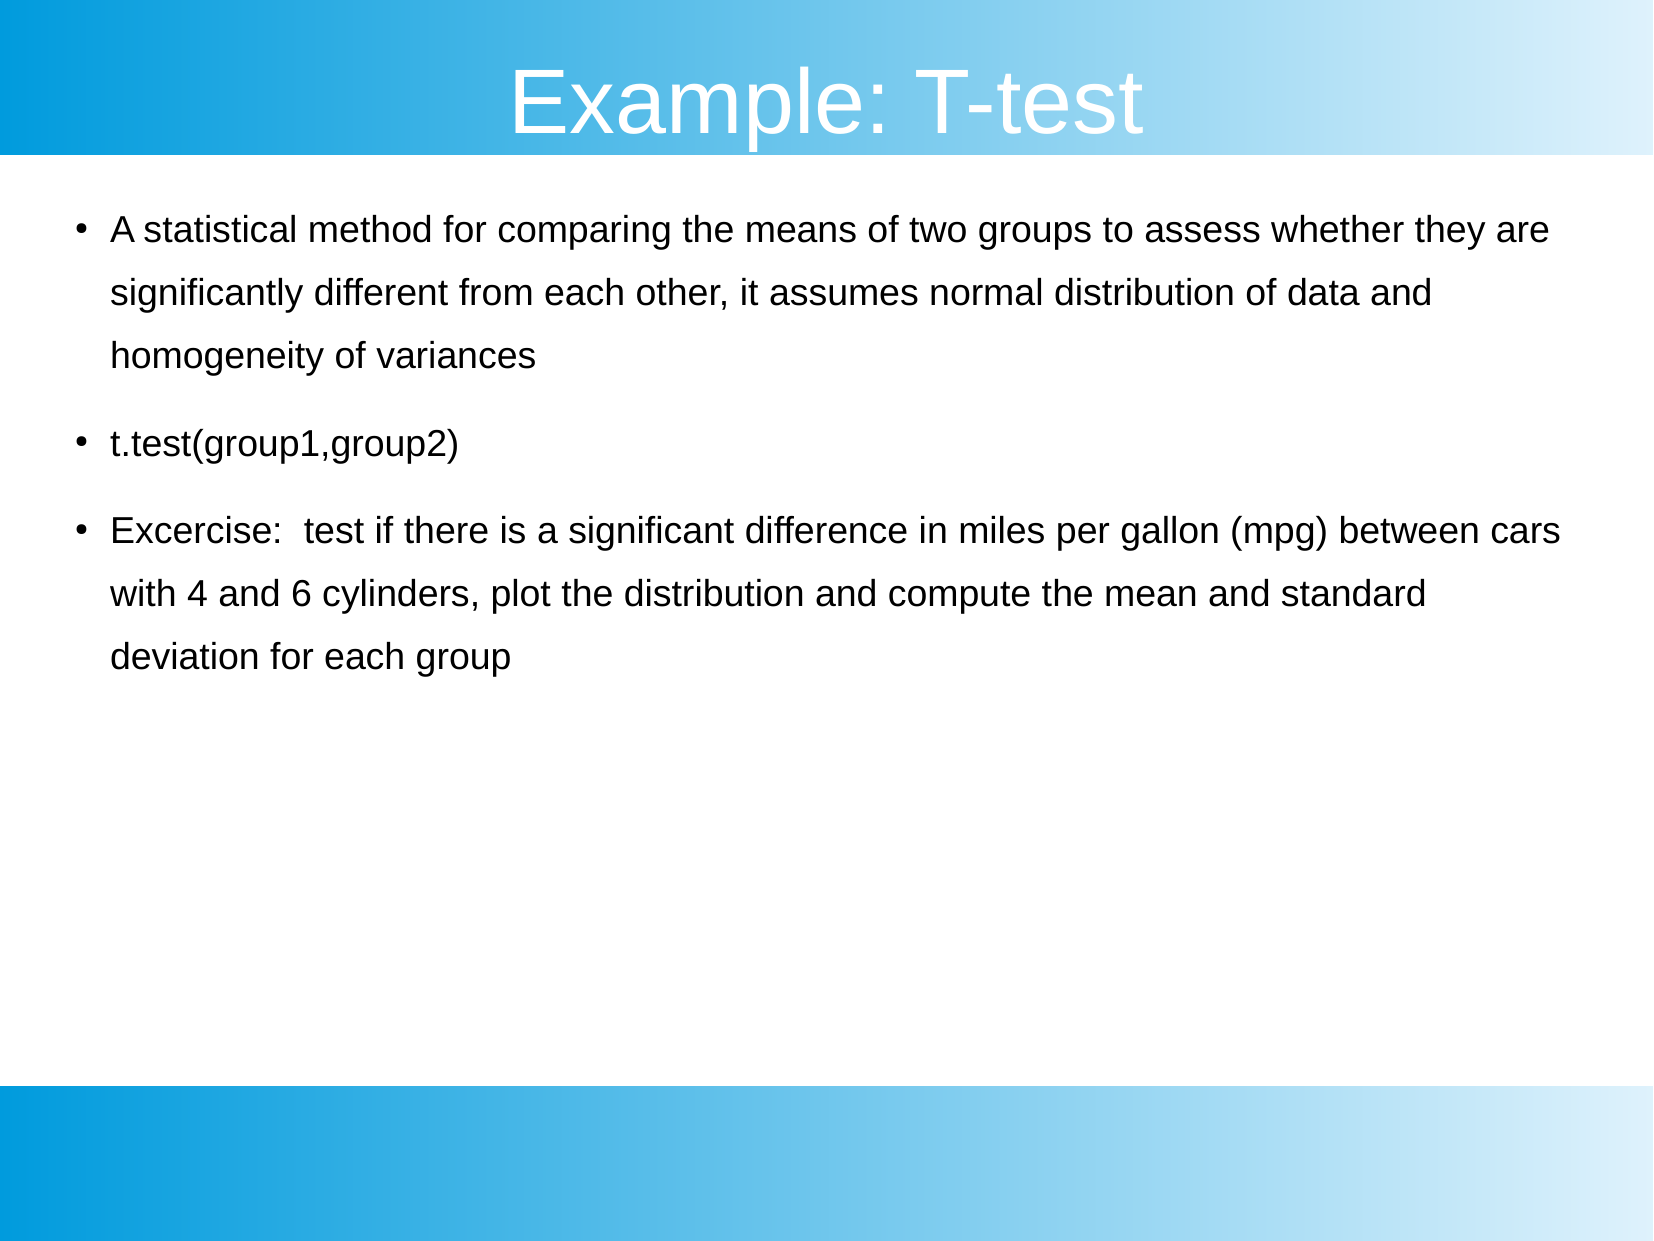

# Example: T-test
A statistical method for comparing the means of two groups to assess whether they are significantly different from each other, it assumes normal distribution of data and homogeneity of variances
t.test(group1,group2)
Excercise: test if there is a significant difference in miles per gallon (mpg) between cars with 4 and 6 cylinders, plot the distribution and compute the mean and standard deviation for each group